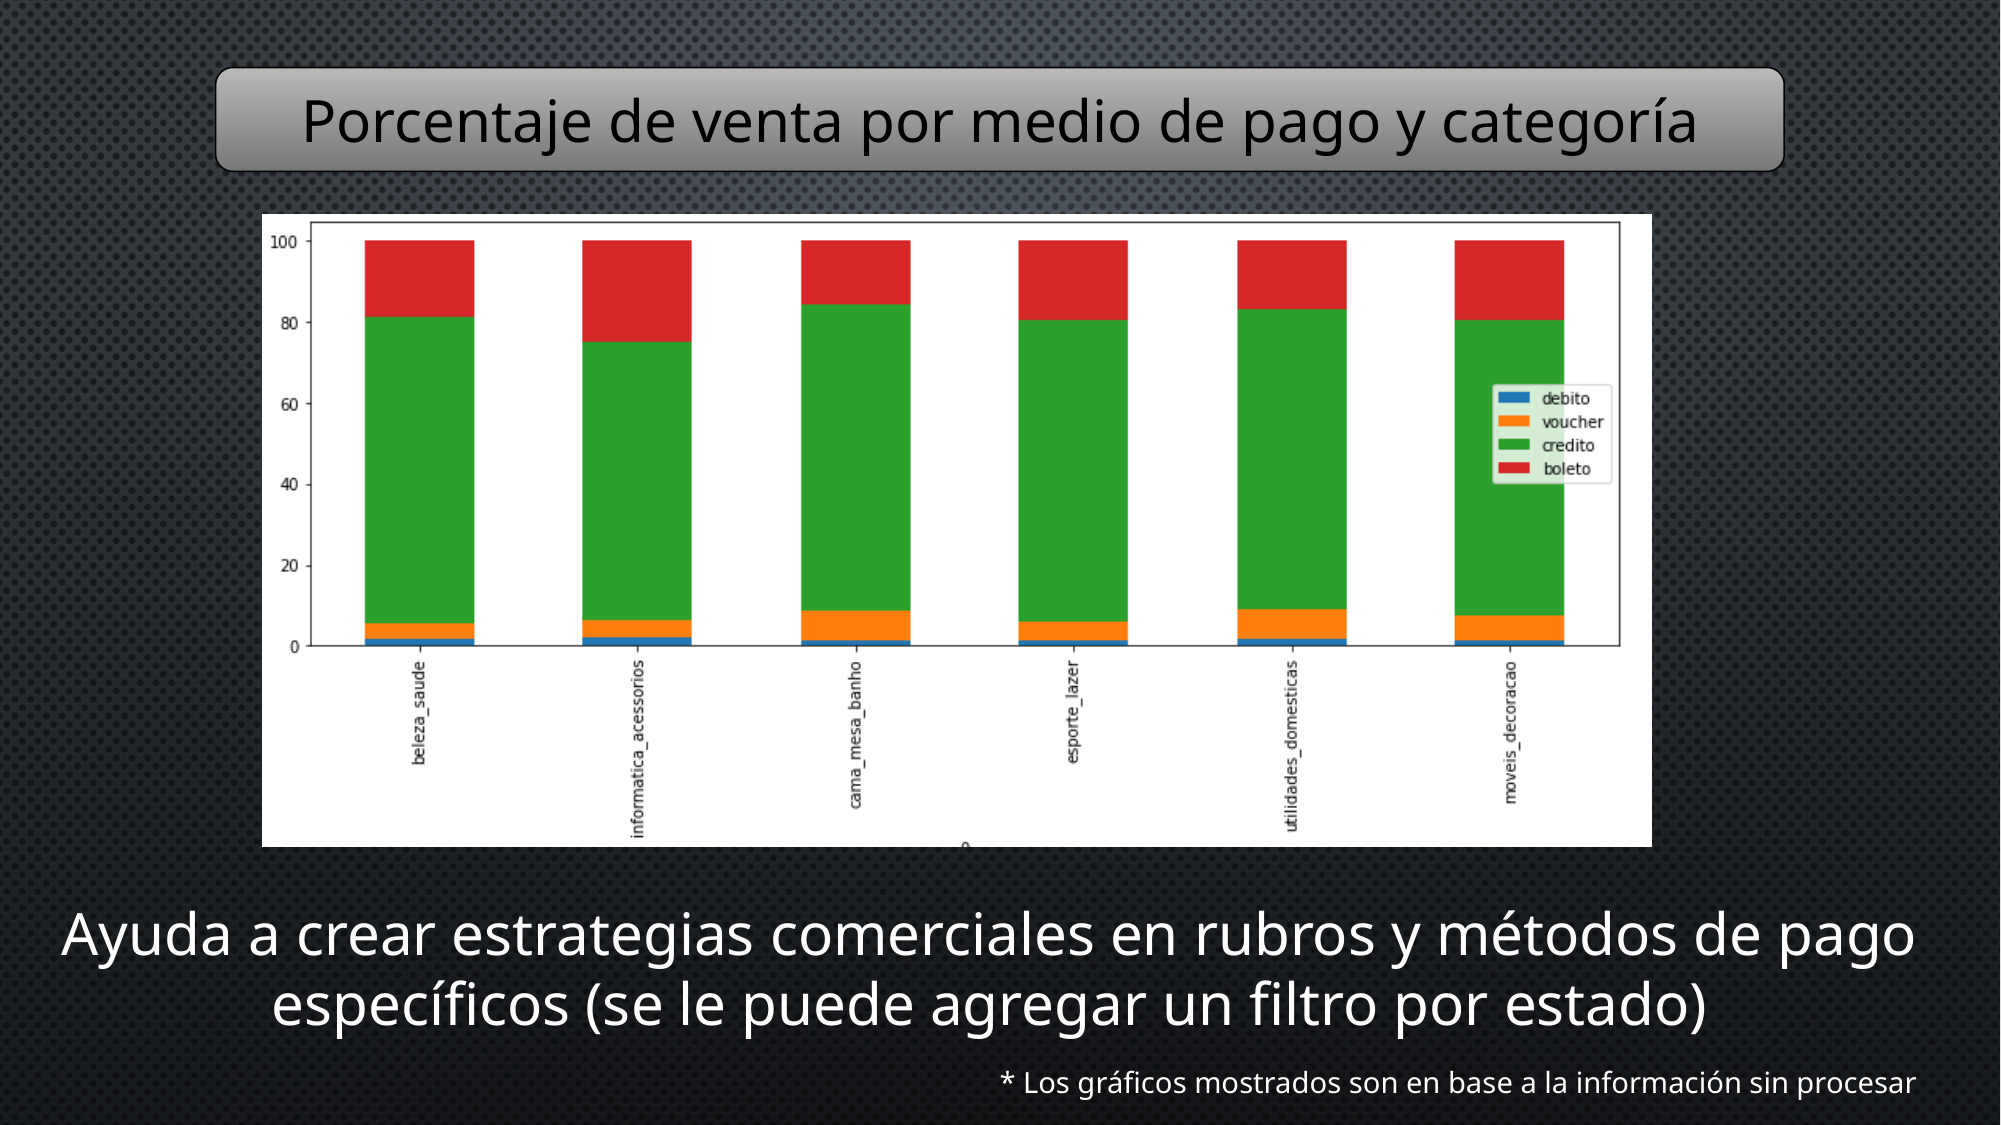

Porcentaje de venta por medio de pago y categoría
Ayuda a crear estrategias comerciales en rubros y métodos de pago específicos (se le puede agregar un filtro por estado)
* Los gráficos mostrados son en base a la información sin procesar